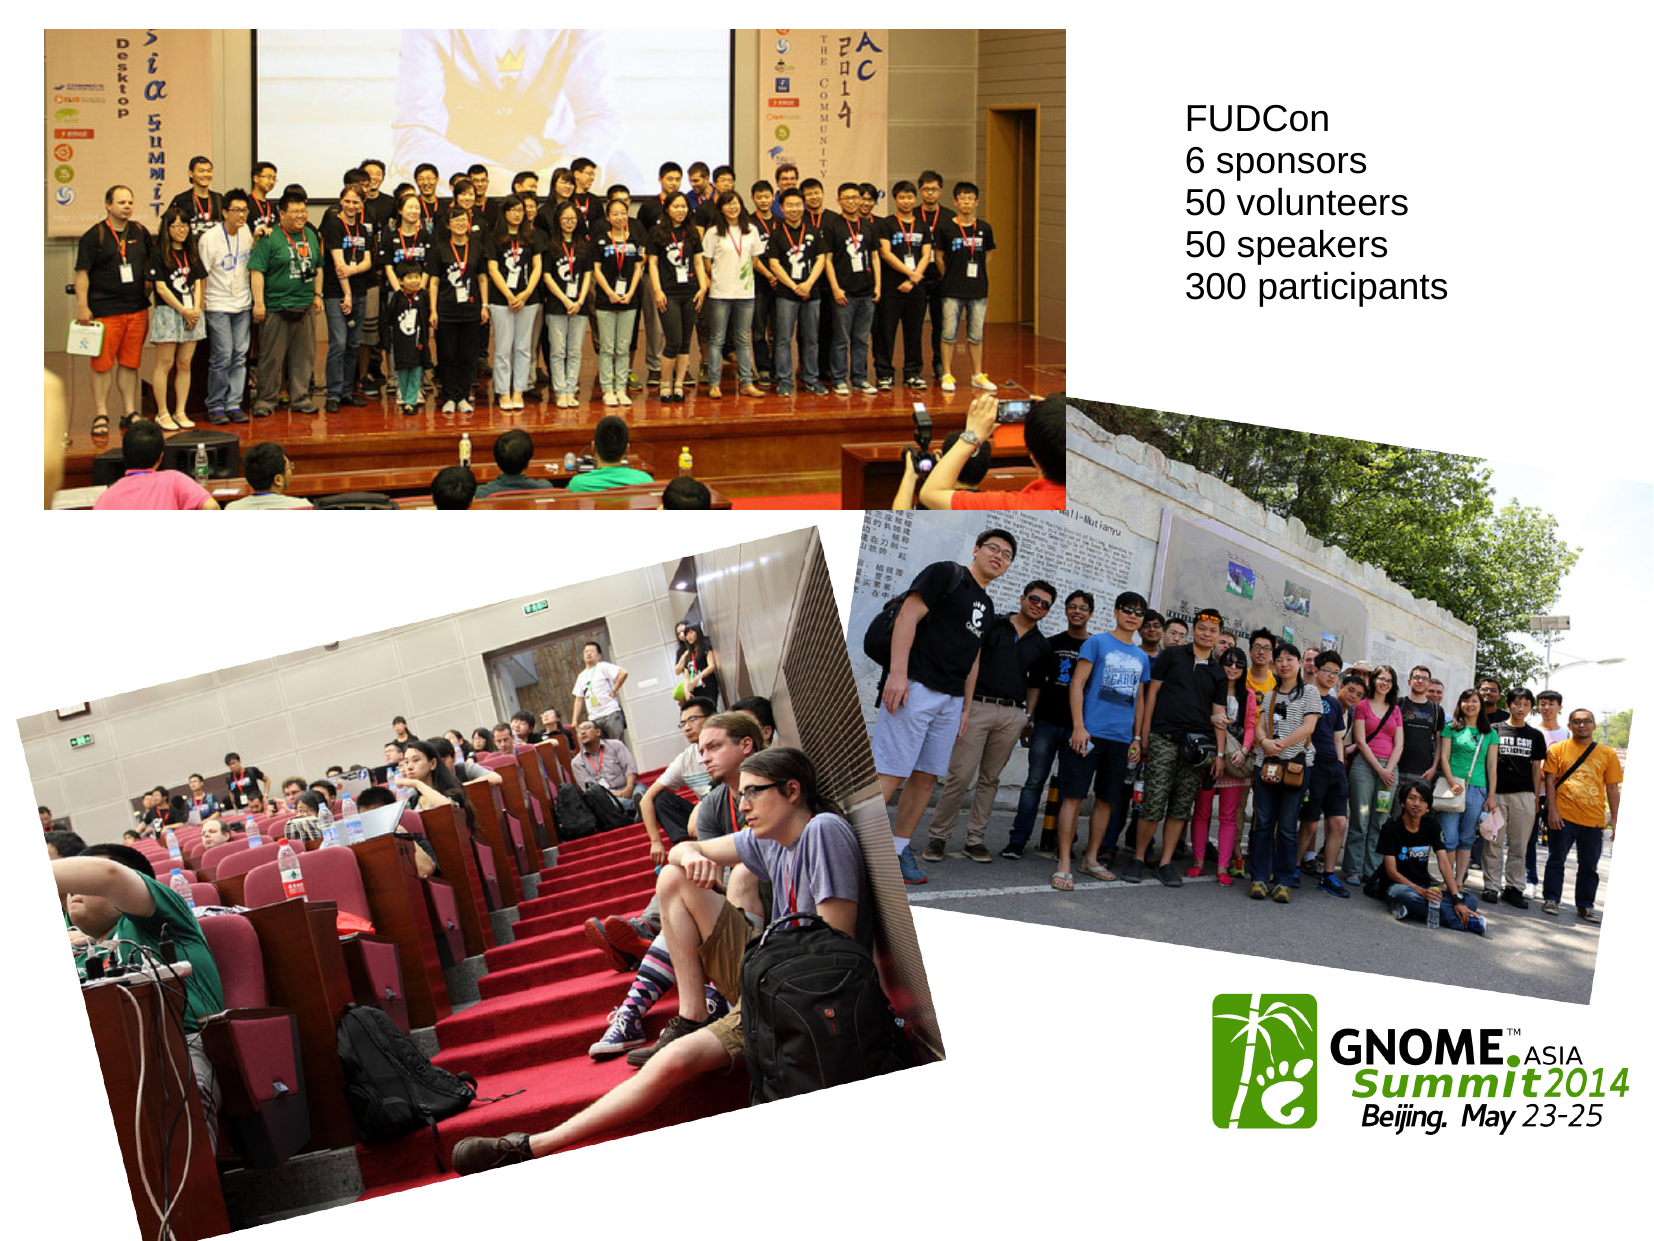

#
FUDCon
6 sponsors
50 volunteers
50 speakers
300 participants